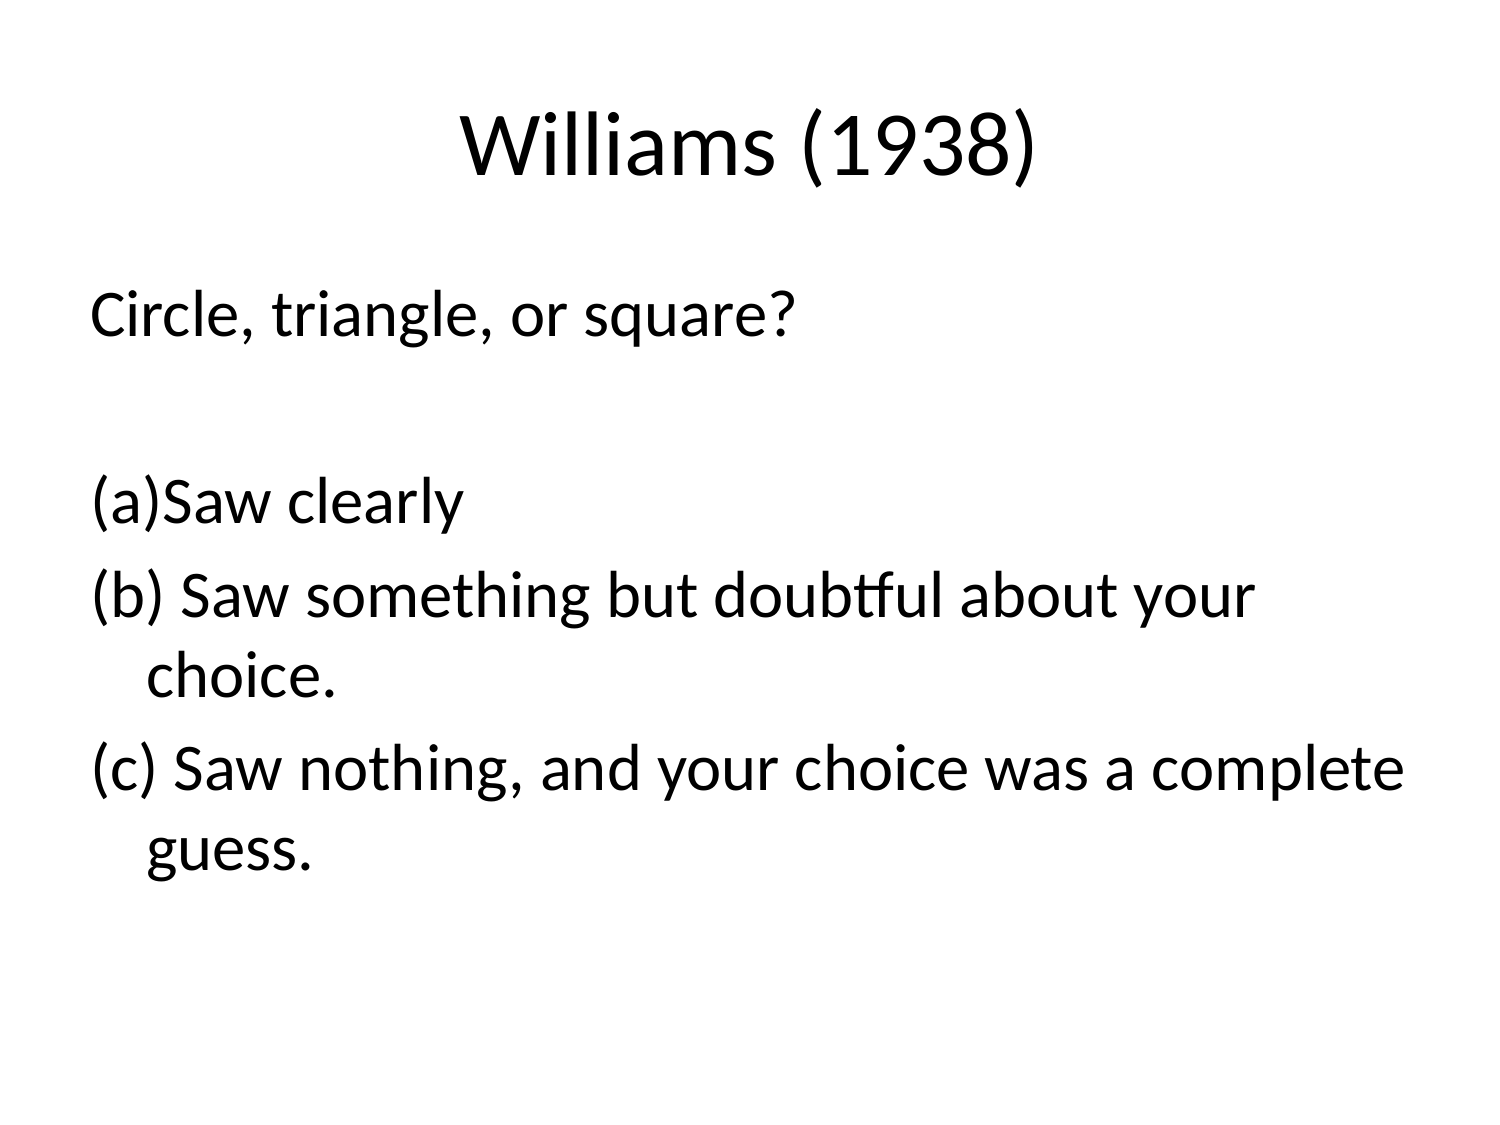

# Williams (1938)
Circle, triangle, or square?
(a)Saw clearly
(b) Saw something but doubtful about your choice.
(c) Saw nothing, and your choice was a complete guess.